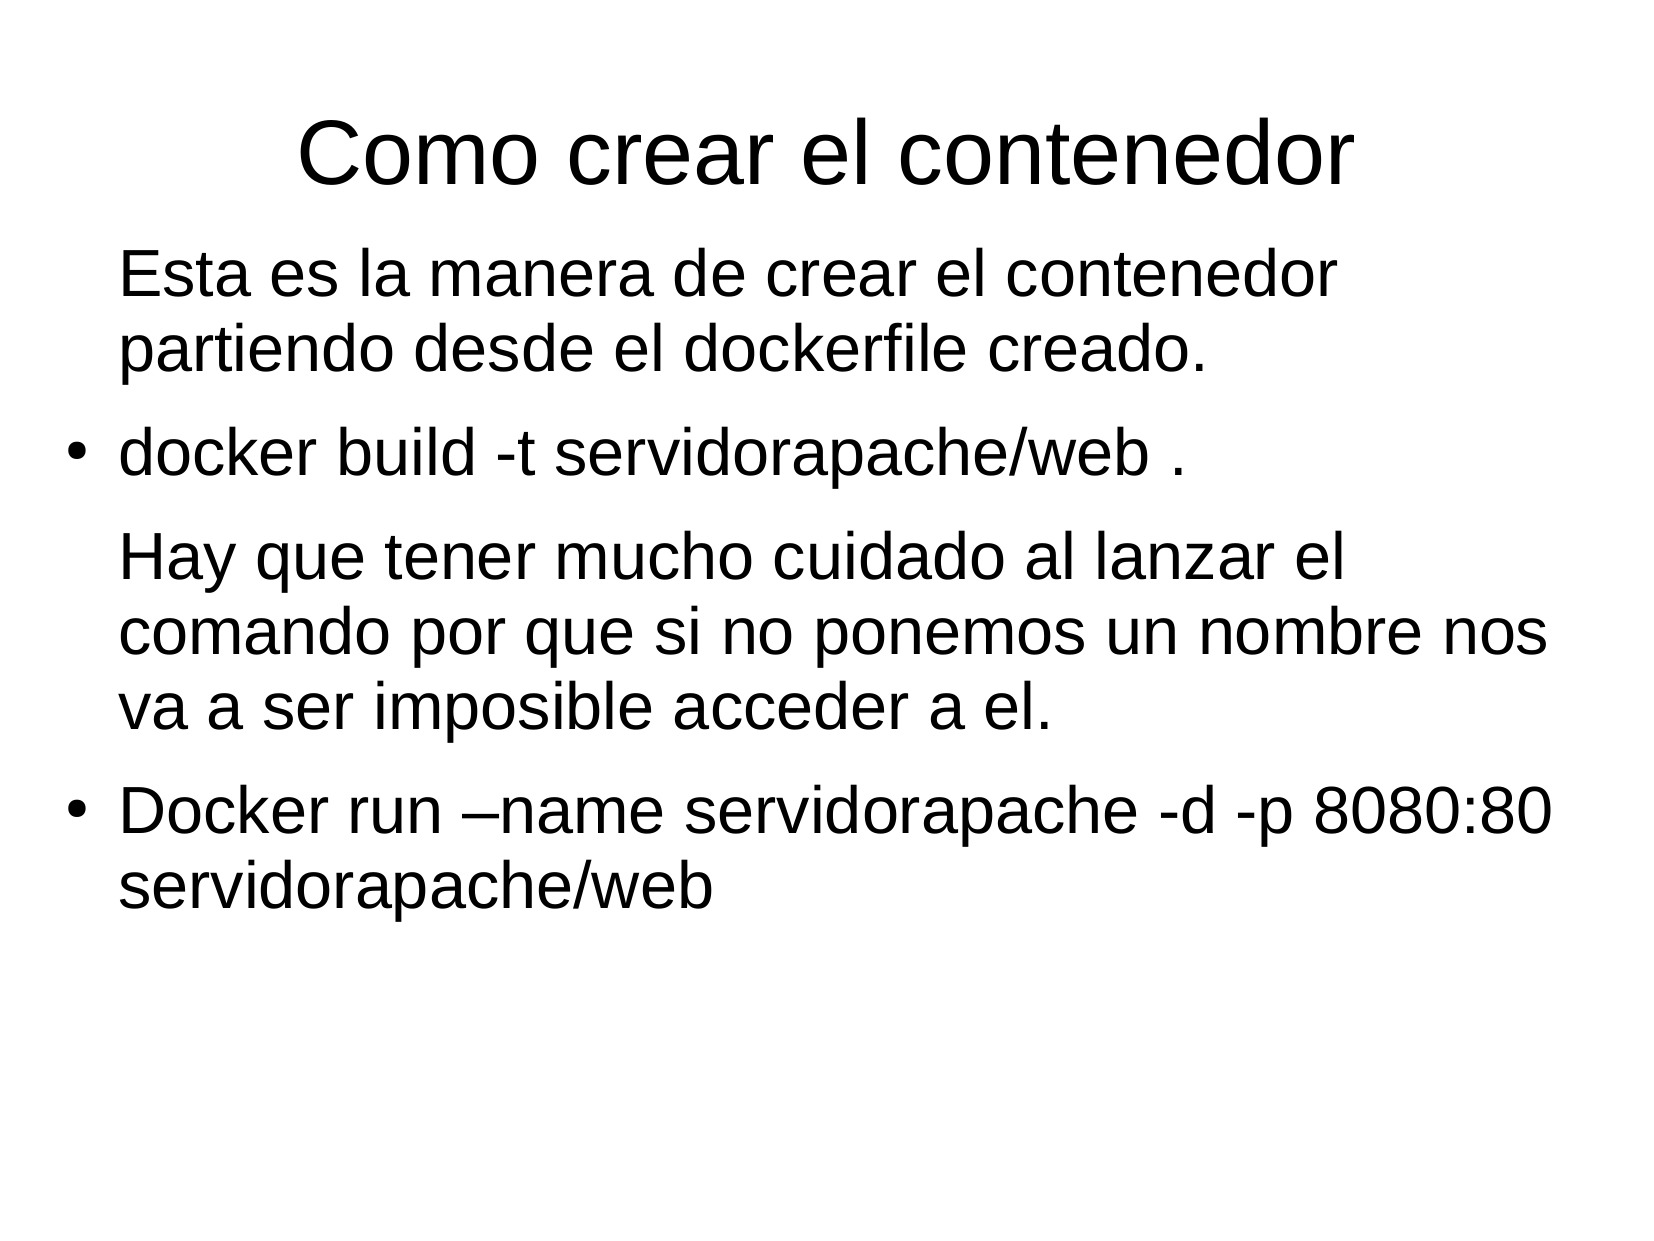

# Como crear el contenedor
Esta es la manera de crear el contenedor partiendo desde el dockerfile creado.
docker build -t servidorapache/web .
Hay que tener mucho cuidado al lanzar el comando por que si no ponemos un nombre nos va a ser imposible acceder a el.
Docker run –name servidorapache -d -p 8080:80 servidorapache/web